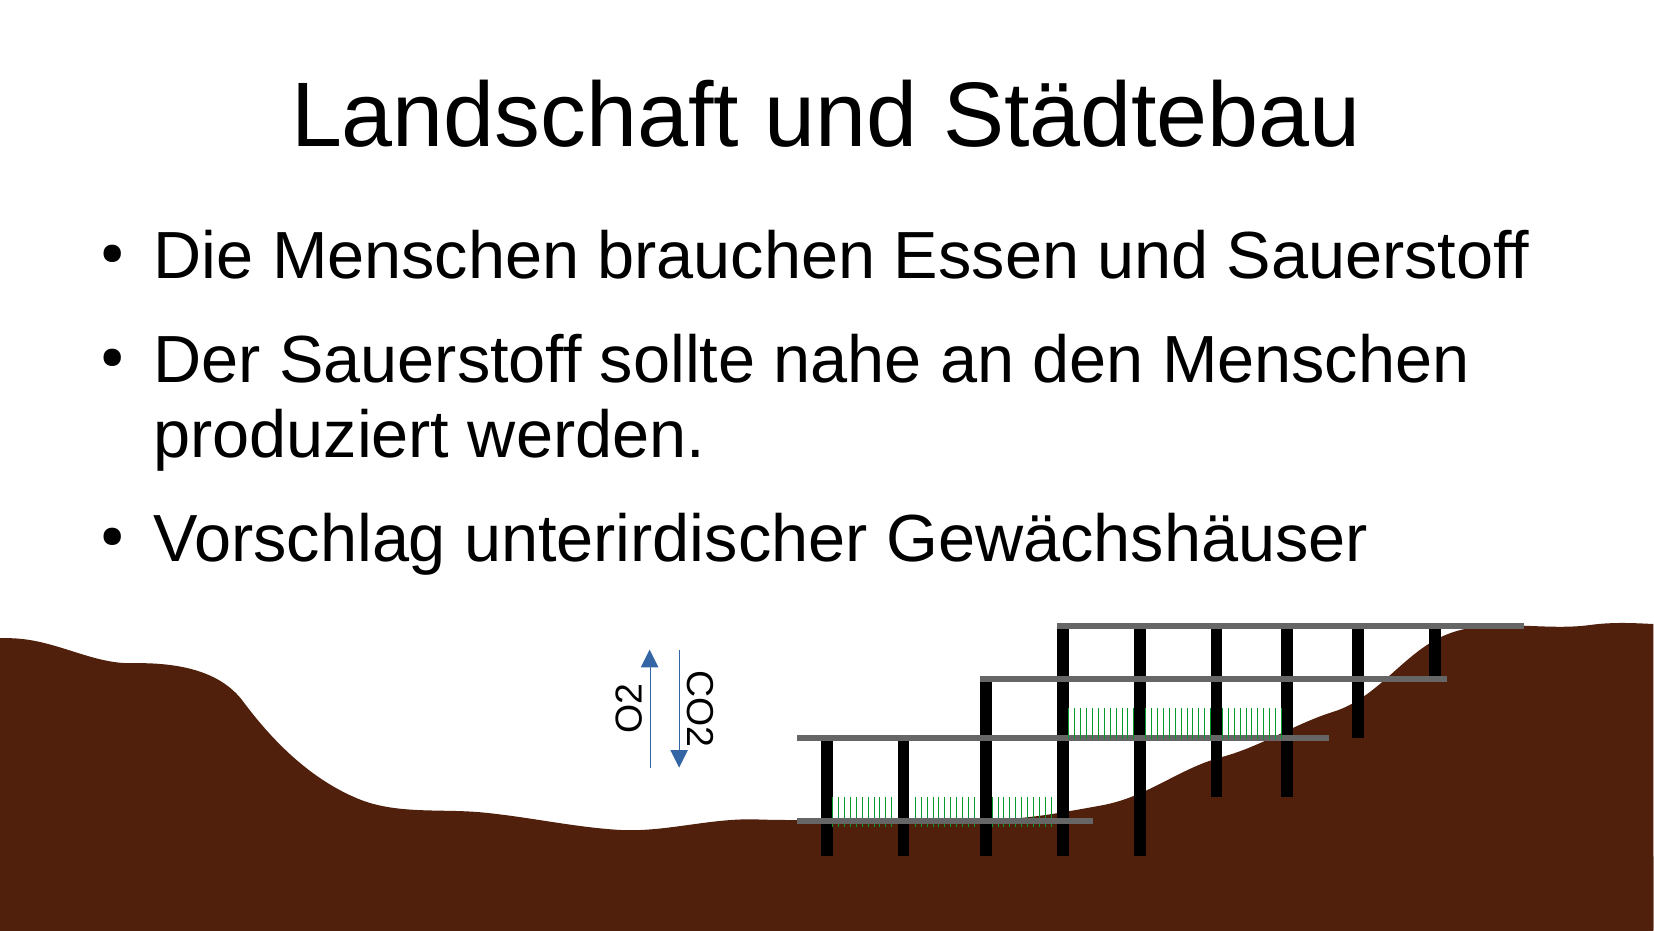

# Landschaft und Städtebau
Die Menschen brauchen Essen und Sauerstoff
Der Sauerstoff sollte nahe an den Menschen produziert werden.
Vorschlag unterirdischer Gewächshäuser
O2
CO2